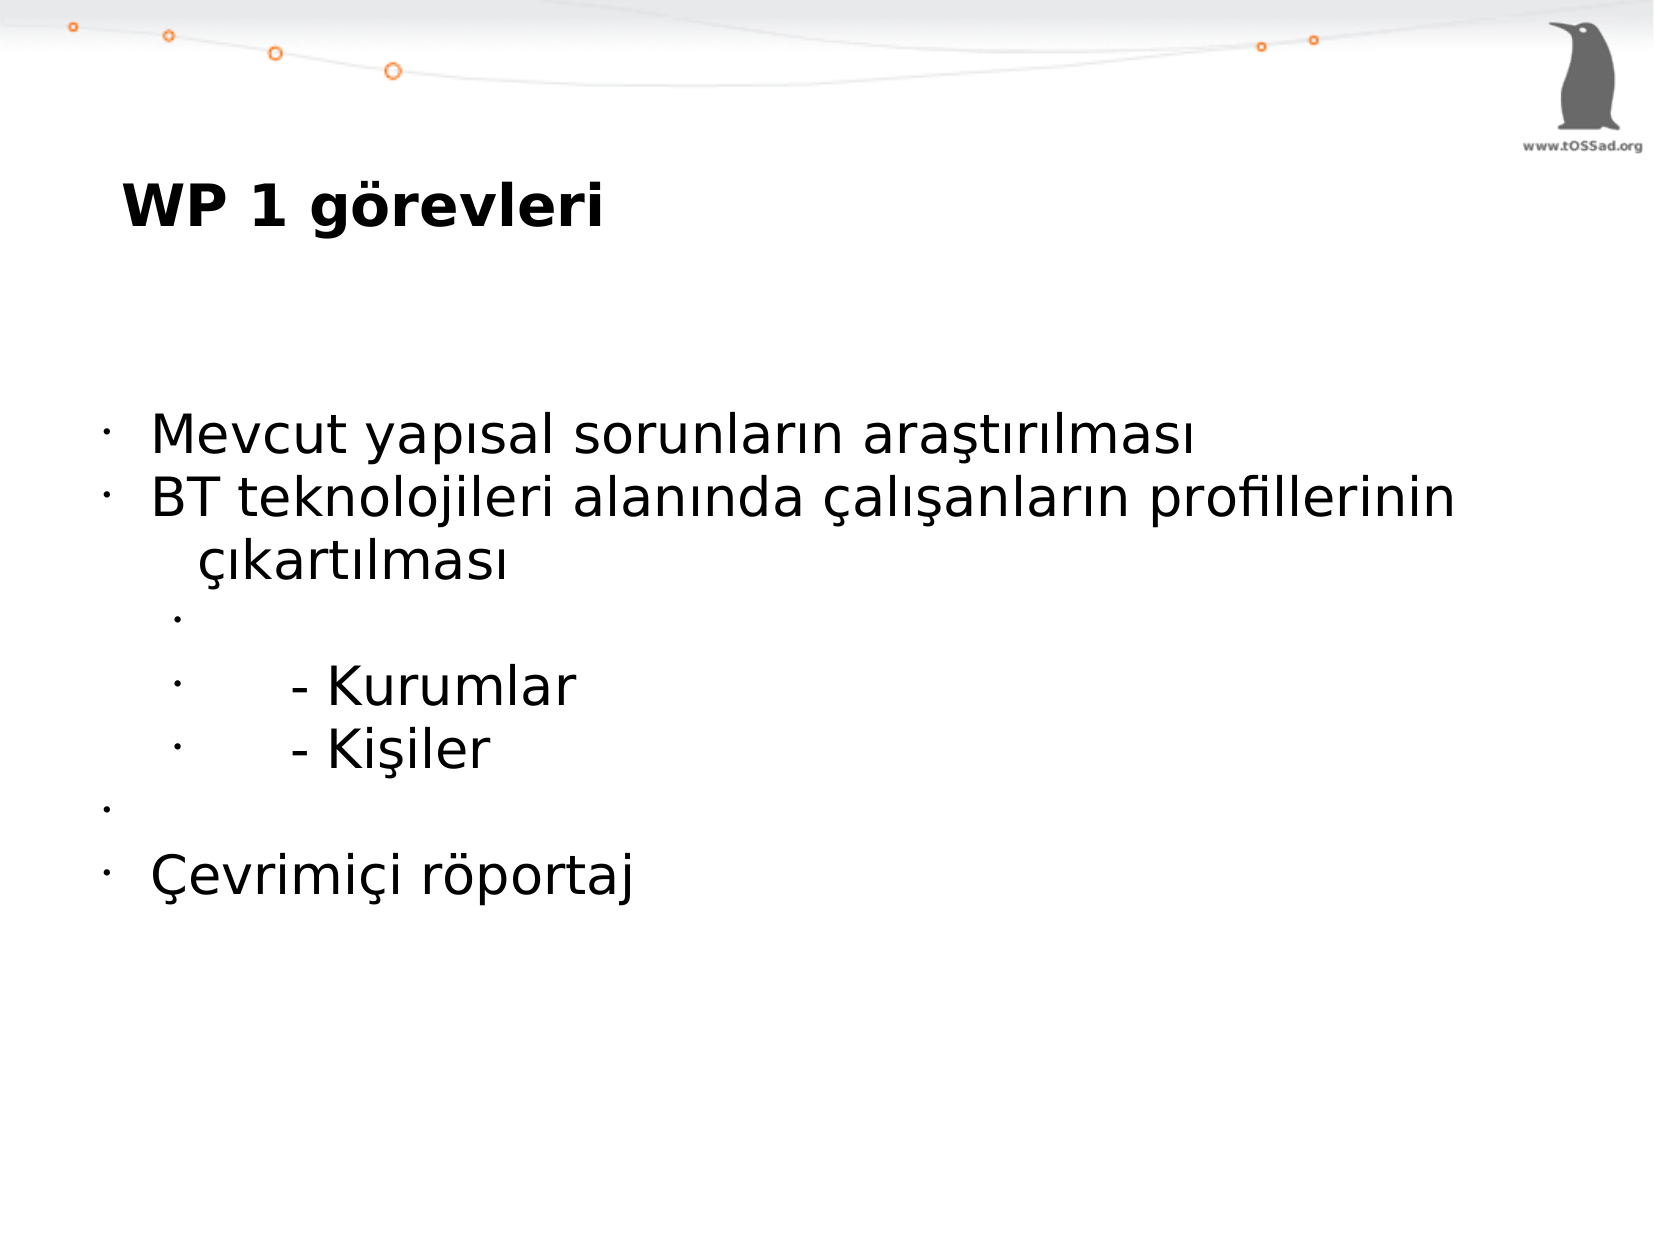

# WP 1 görevleri
Mevcut yapısal sorunların araştırılması
BT teknolojileri alanında çalışanların profillerinin çıkartılması
 - Kurumlar
 - Kişiler
Çevrimiçi röportaj